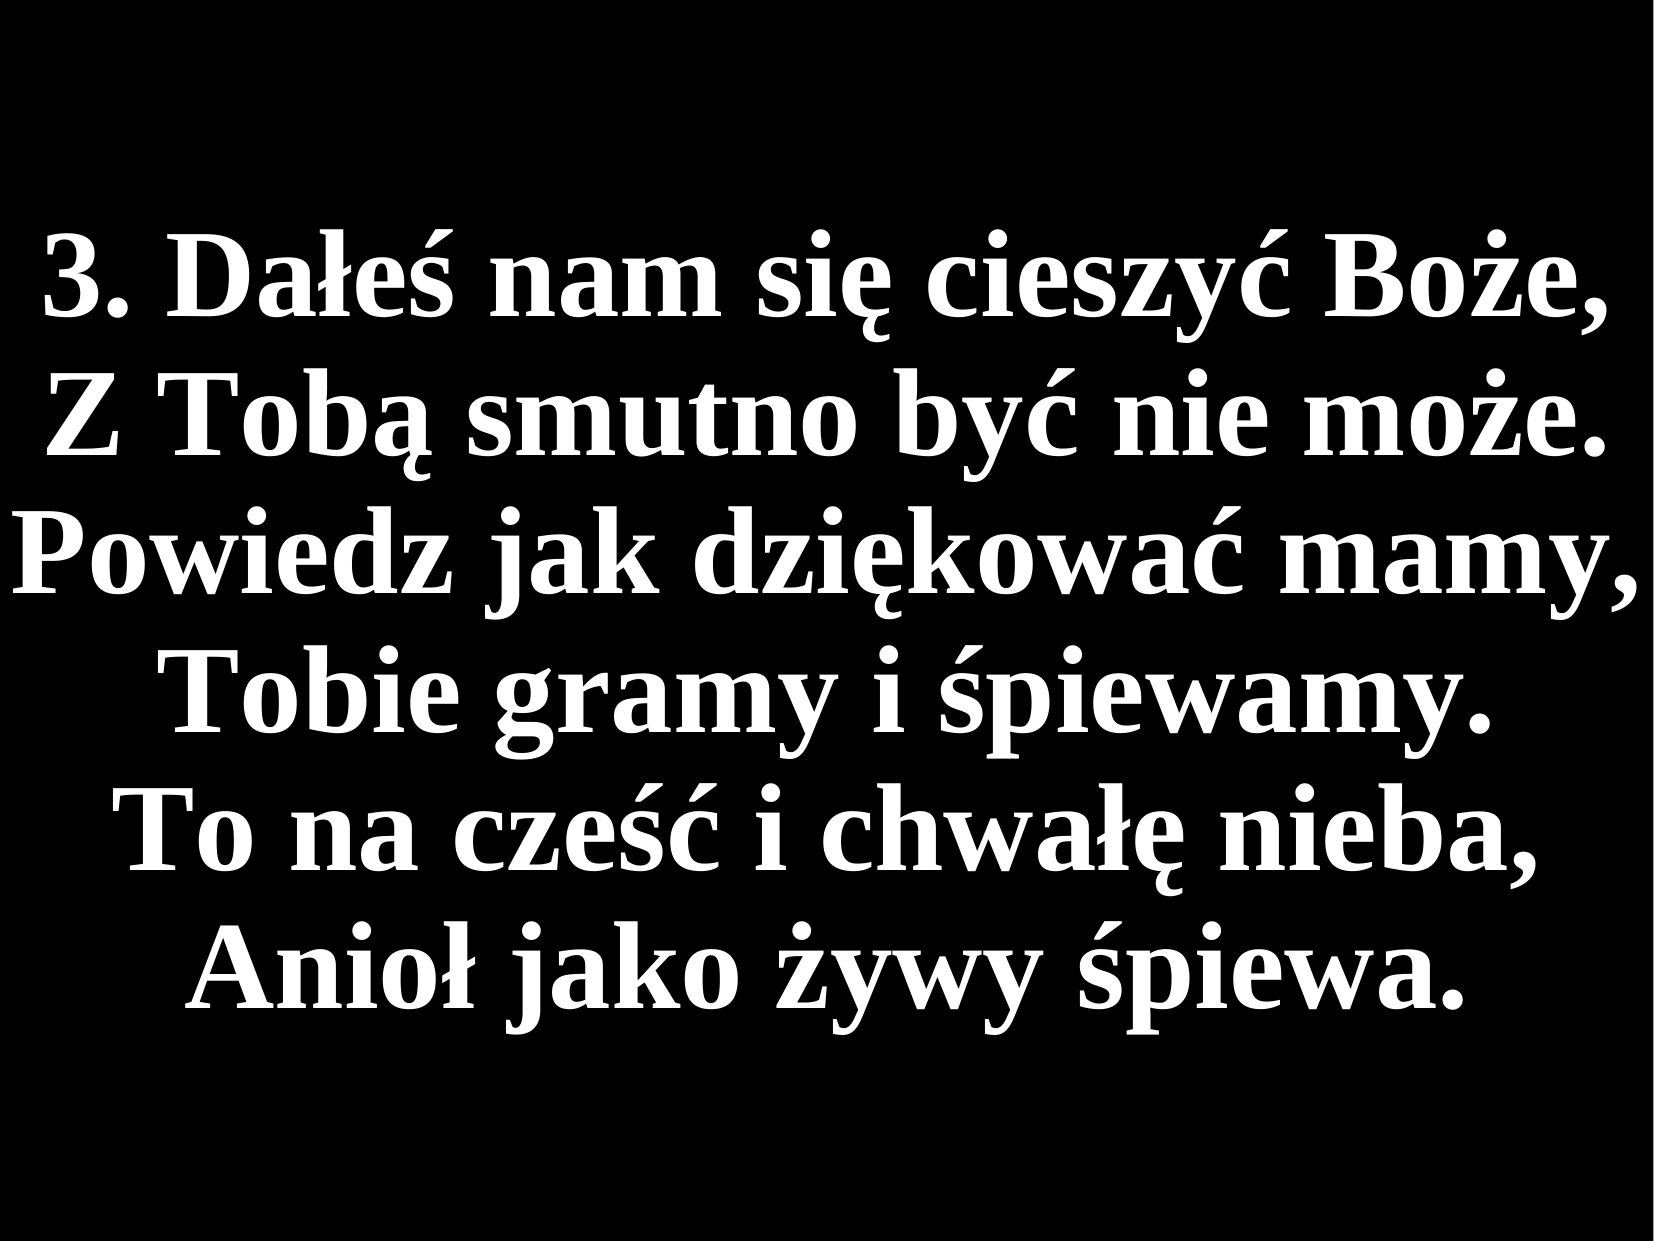

# 3. Dałeś nam się cieszyć Boże, Z Tobą smutno być nie może. Powiedz jak dziękować mamy, Tobie gramy i śpiewamy. To na cześć i chwałę nieba, Anioł jako żywy śpiewa.